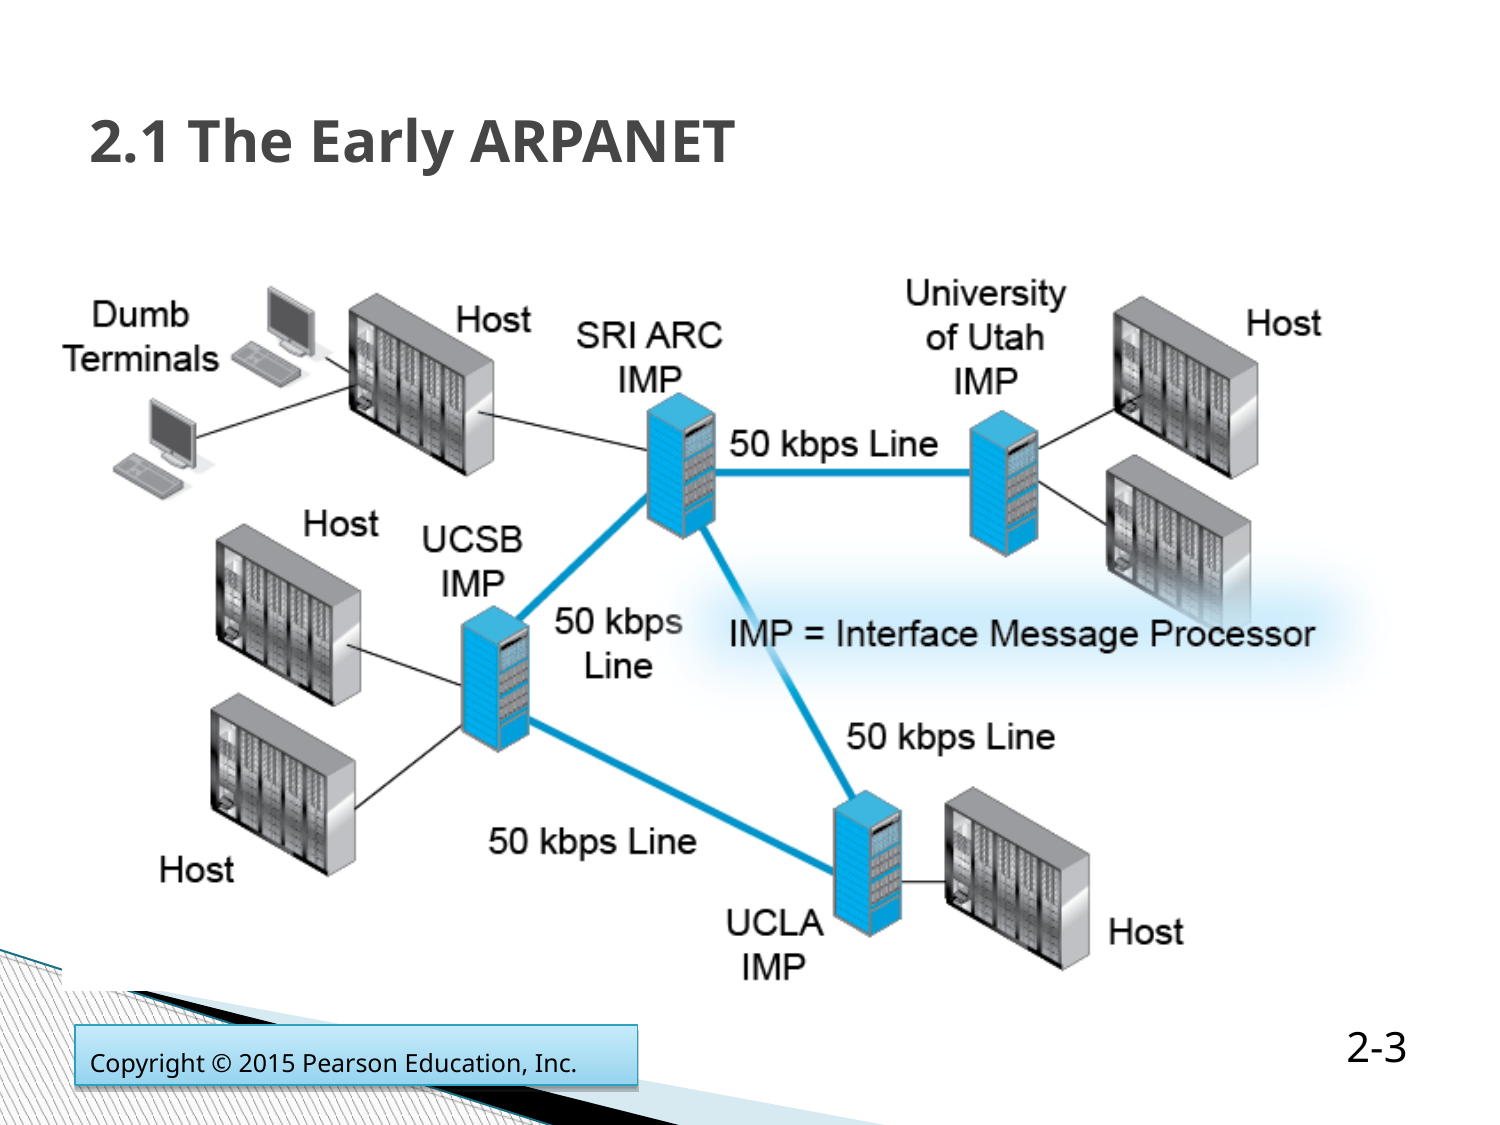

# 2.1 The Early ARPANET
Copyright © 2015 Pearson Education, Inc.